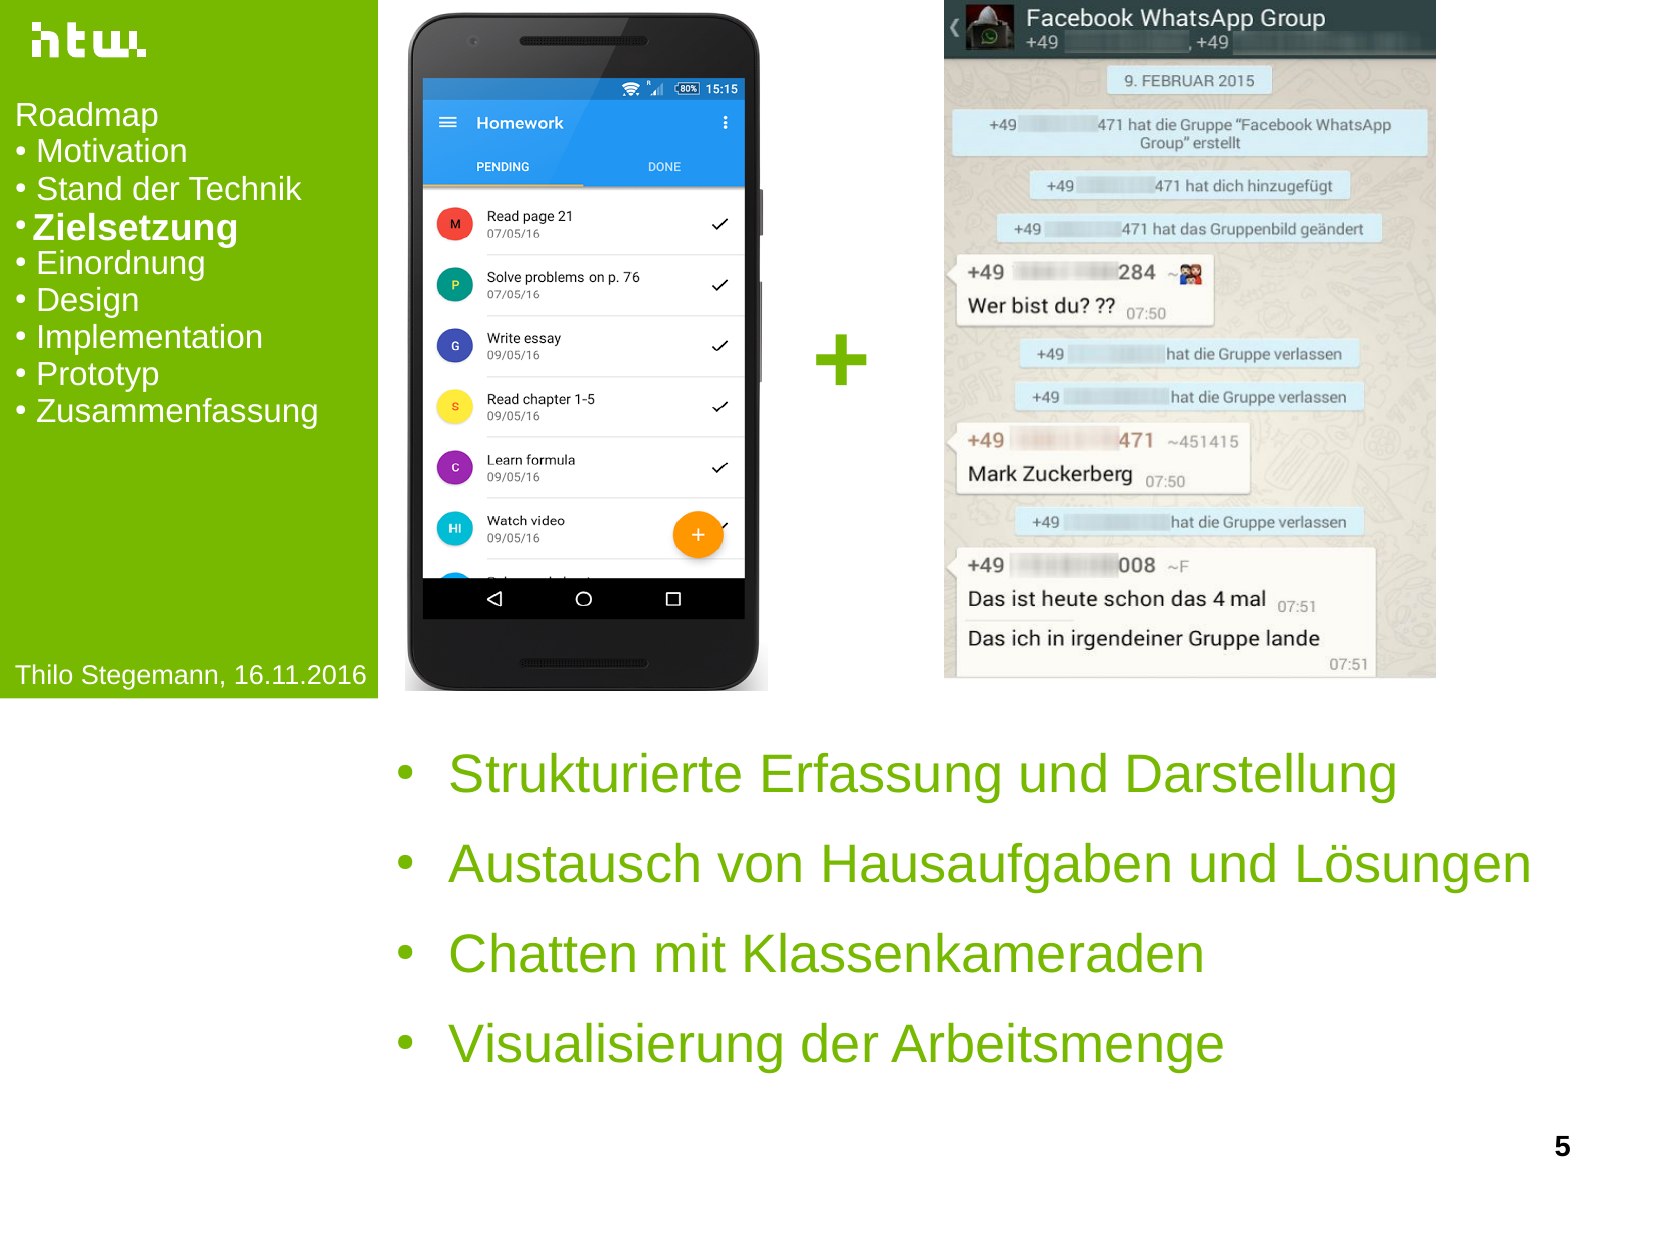

Zielsetzung
+
# Strukturierte Erfassung und Darstellung
Austausch von Hausaufgaben und Lösungen
Chatten mit Klassenkameraden
Visualisierung der Arbeitsmenge
5